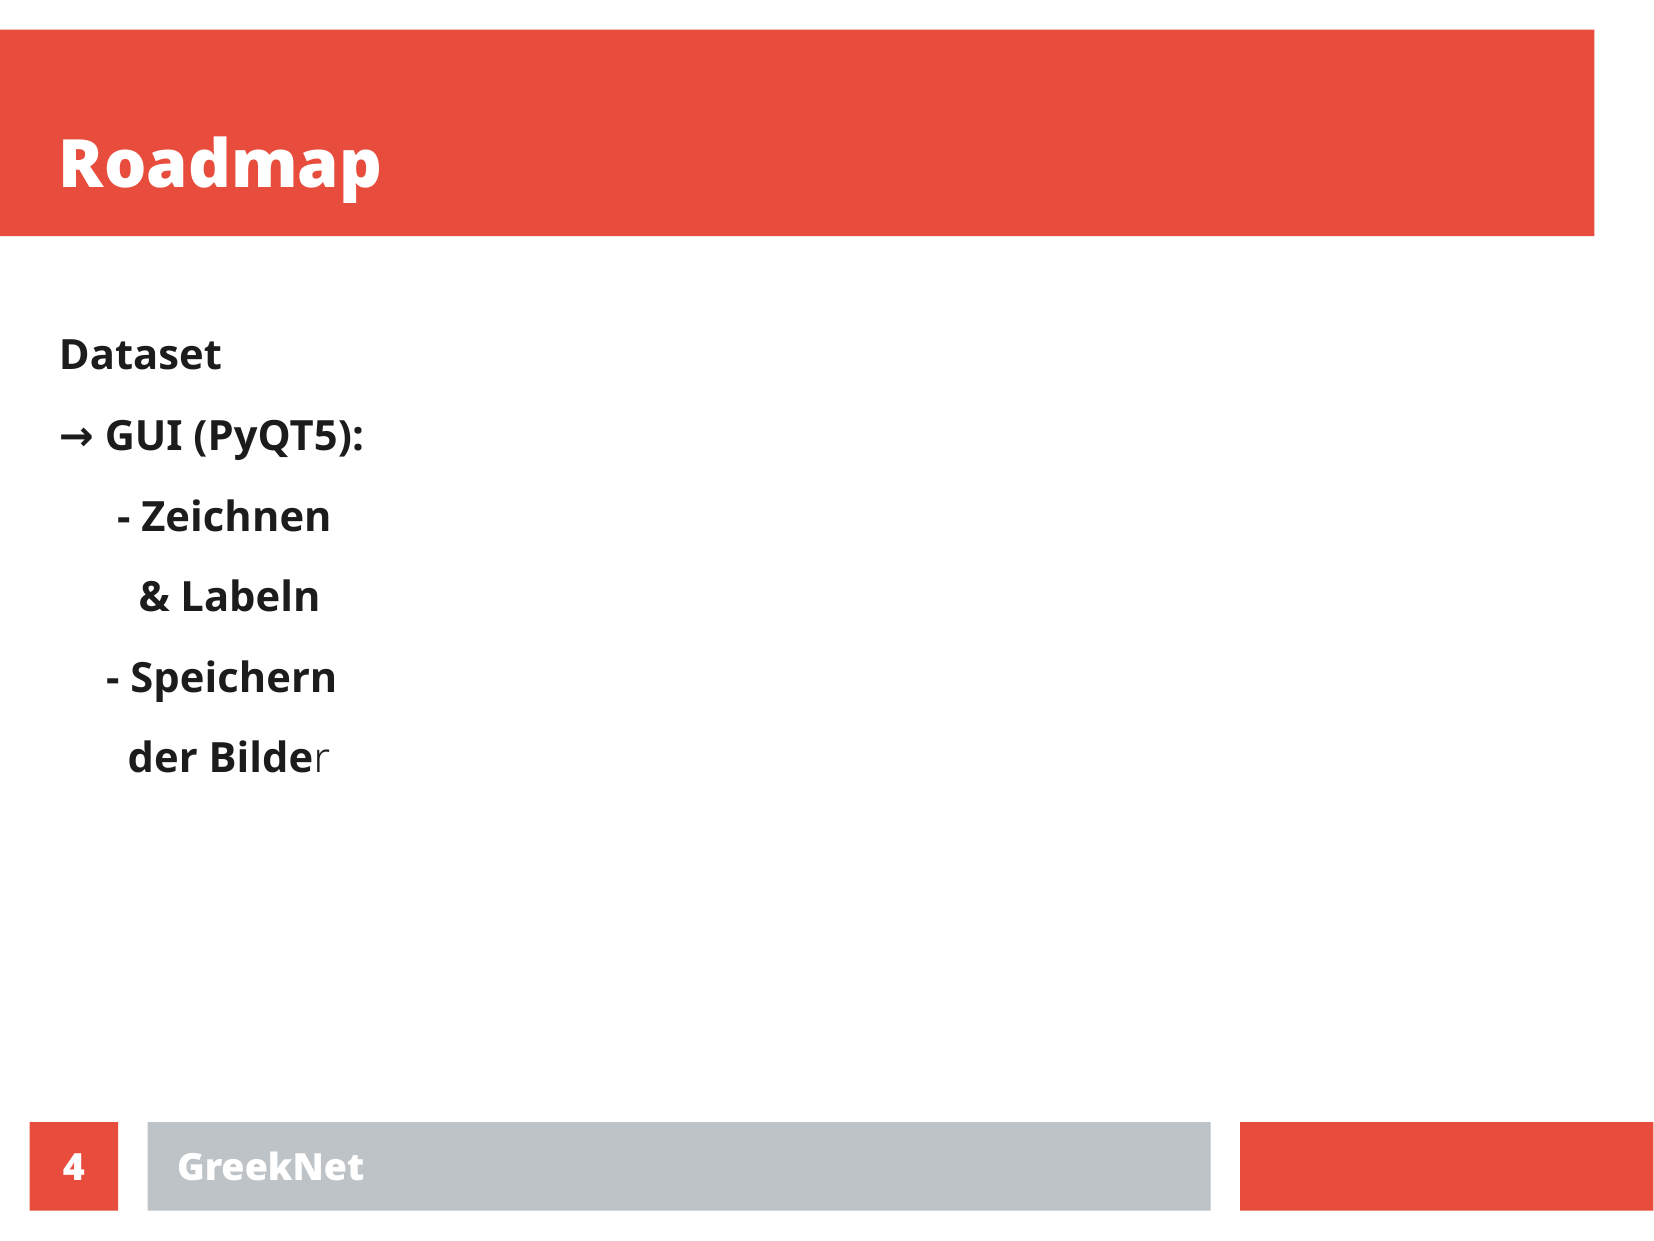

# Roadmap
Dataset
→ GUI (PyQT5):
 - Zeichnen
 & Labeln
- Speichern
 der Bilder
4
GreekNet